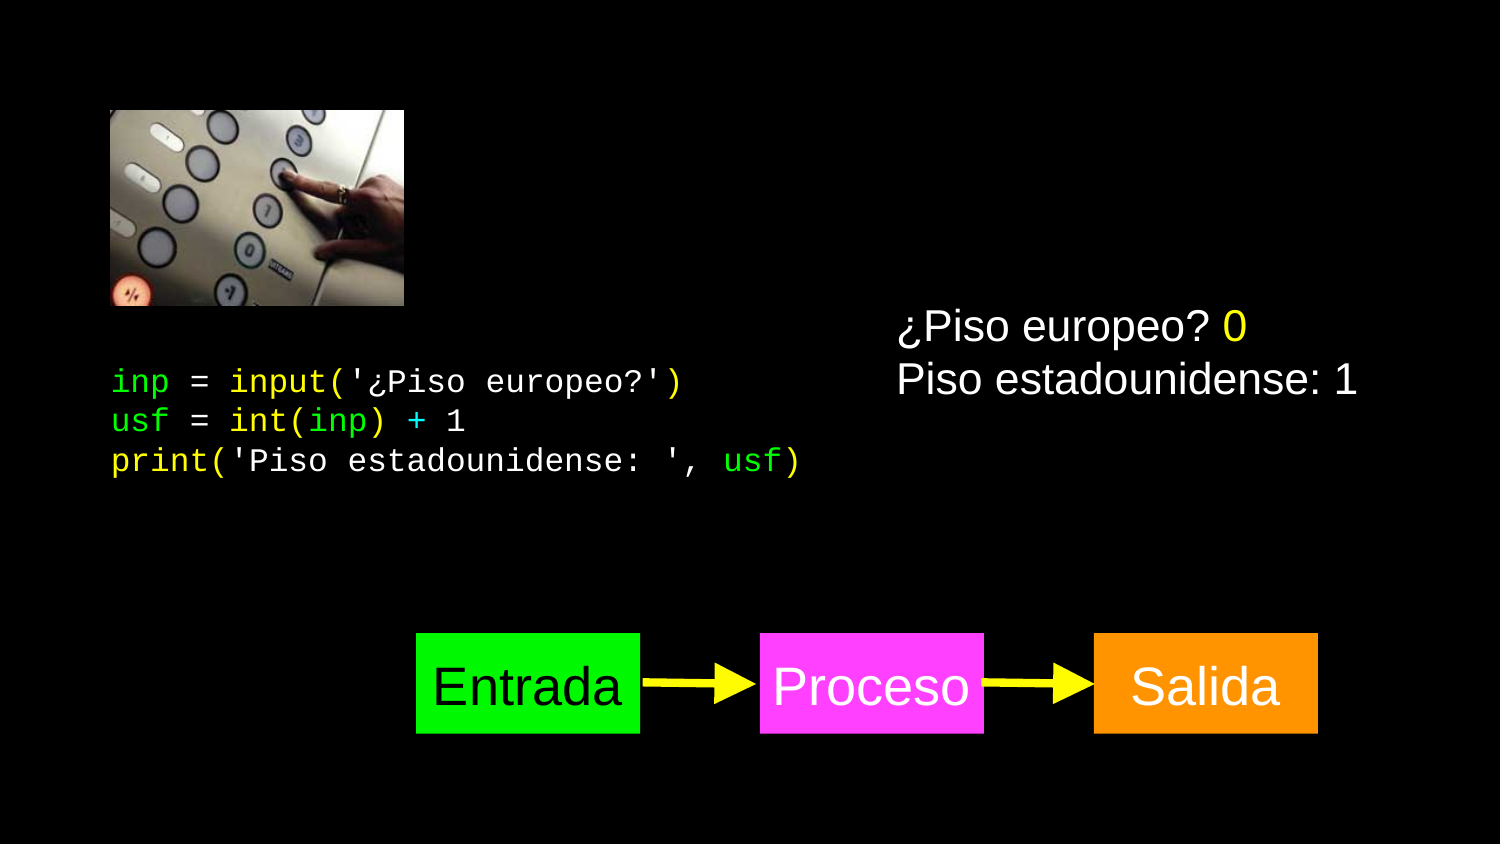

¿Piso europeo? 0
Piso estadounidense: 1
inp = input('¿Piso europeo?')
usf = int(inp) + 1
print('Piso estadounidense: ', usf)
Entrada
Proceso
Salida